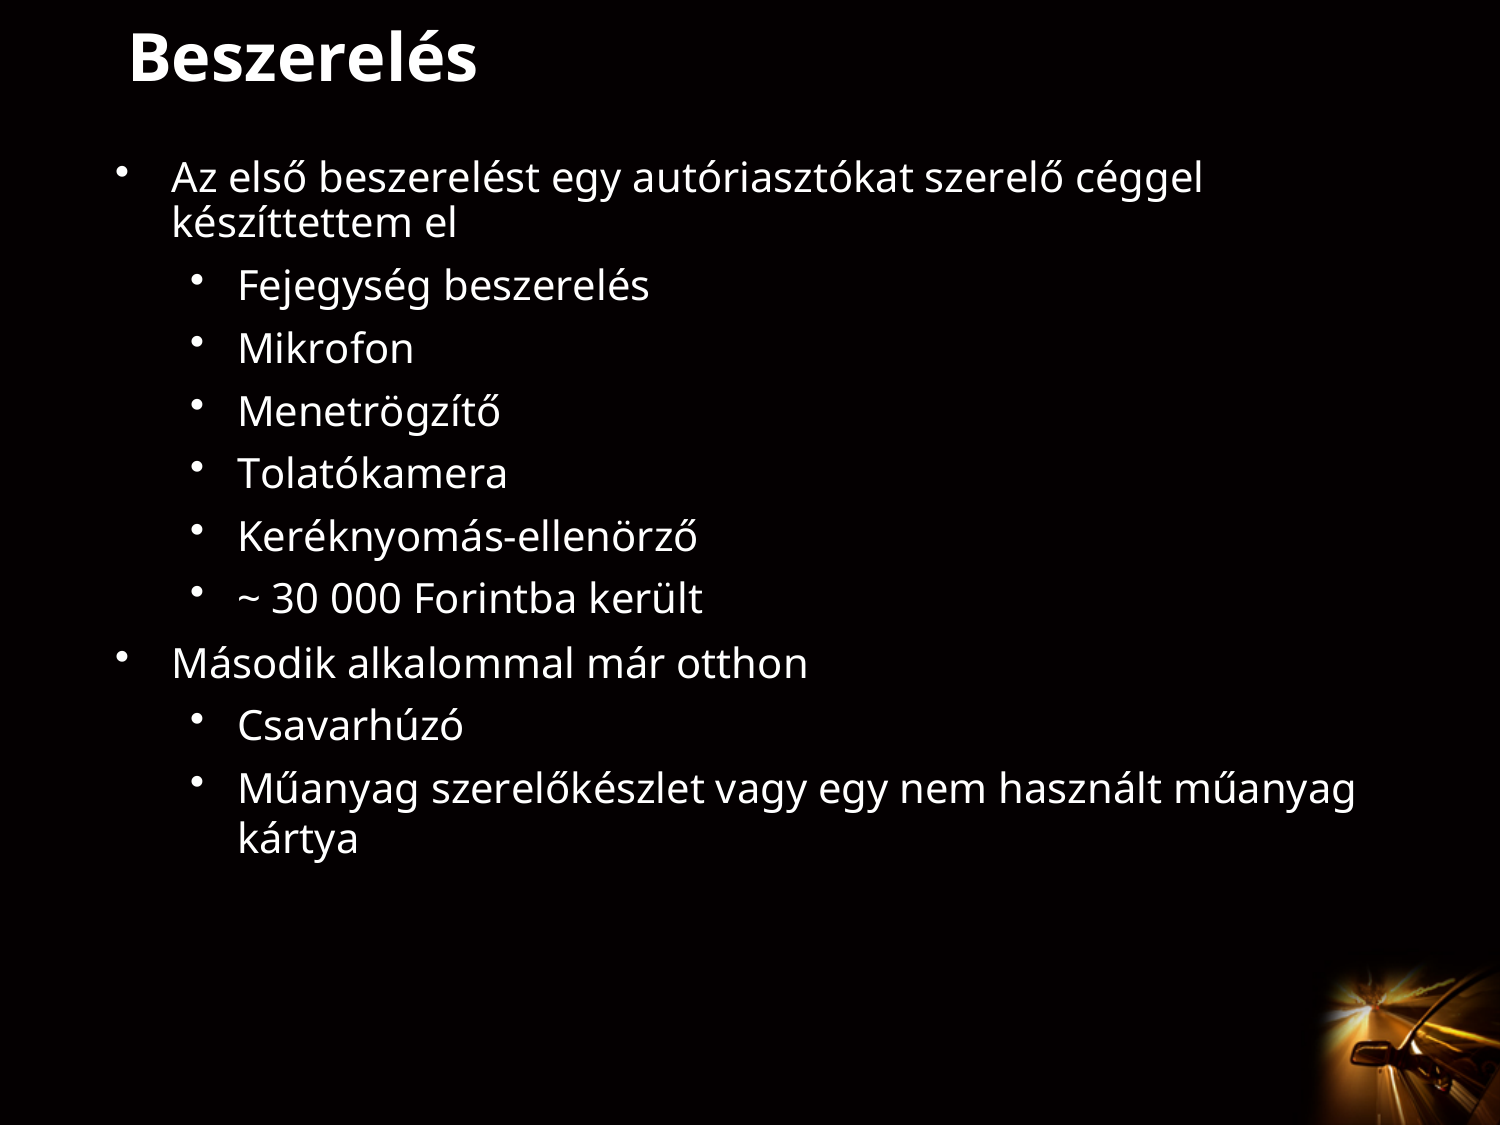

# Beszerelés
Az első beszerelést egy autóriasztókat szerelő céggel készíttettem el
Fejegység beszerelés
Mikrofon
Menetrögzítő
Tolatókamera
Keréknyomás-ellenörző
~ 30 000 Forintba került
Második alkalommal már otthon
Csavarhúzó
Műanyag szerelőkészlet vagy egy nem használt műanyag kártya